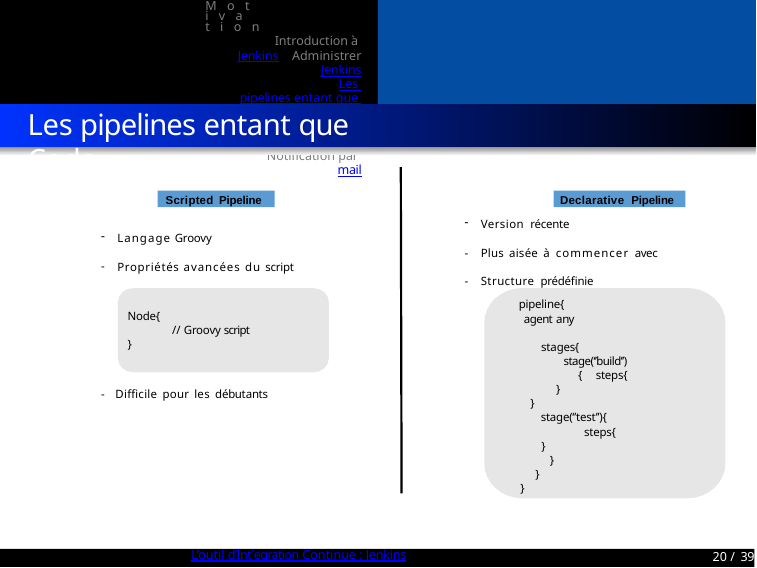

Motivation Introduction `a Jenkins Administrer Jenkins
Les pipelines entant que Code
Jenkins Webhook Notification par mail
Les pipelines entant que Code
Scripted Pipeline
Declarative Pipeline
Version récente
Plus aisée à commencer avec
Structure prédéfinie 	pipeline{
agent any
stages{
stage(‘’build’’){ steps{
}
}
stage(‘’test’’){
steps{
}
}
}
}
Langage Groovy
Propriétés avancées du script
Node{
}
// Groovy script
- Difficile pour les débutants
L’outil d’Int´egration Continue : Jenkins
20 / 39